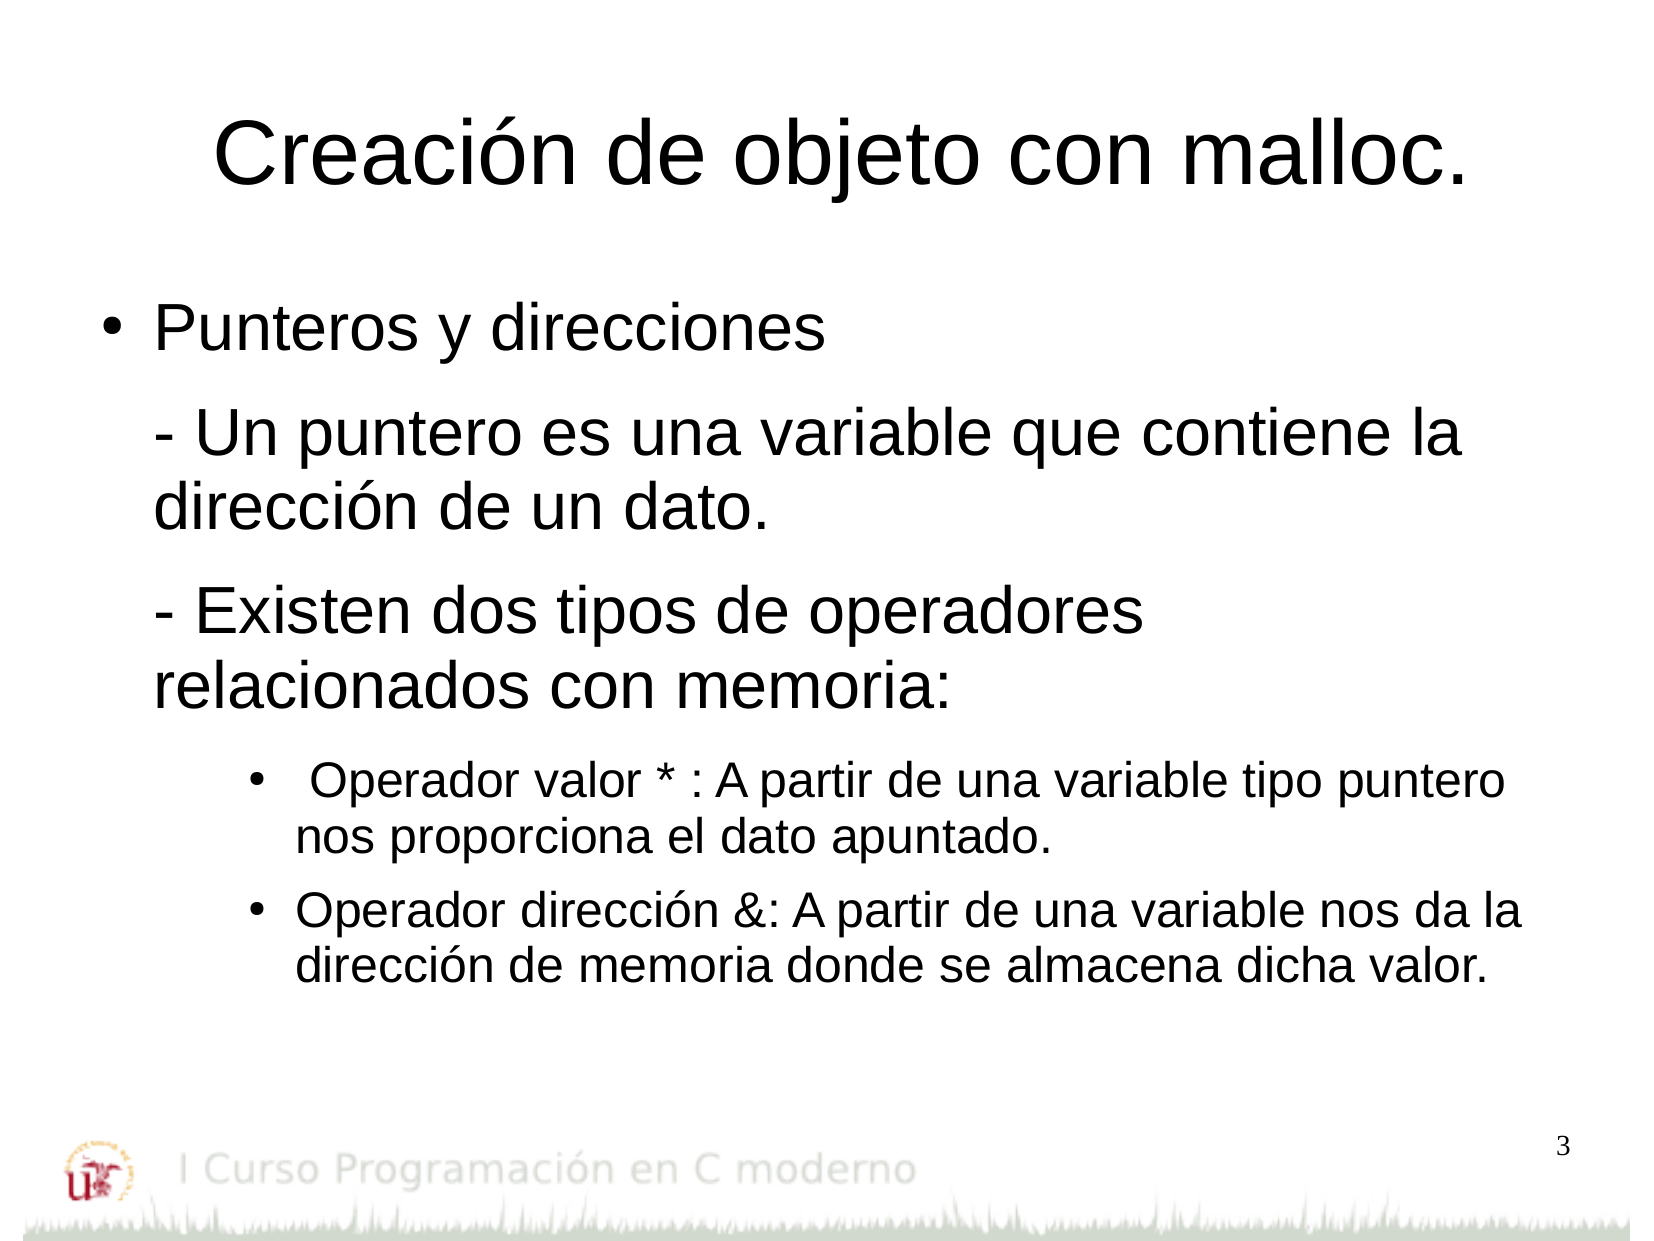

# Creación de objeto con malloc.
Punteros y direcciones
- Un puntero es una variable que contiene la dirección de un dato.
- Existen dos tipos de operadores relacionados con memoria:
 Operador valor * : A partir de una variable tipo puntero nos proporciona el dato apuntado.
Operador dirección &: A partir de una variable nos da la dirección de memoria donde se almacena dicha valor.
3